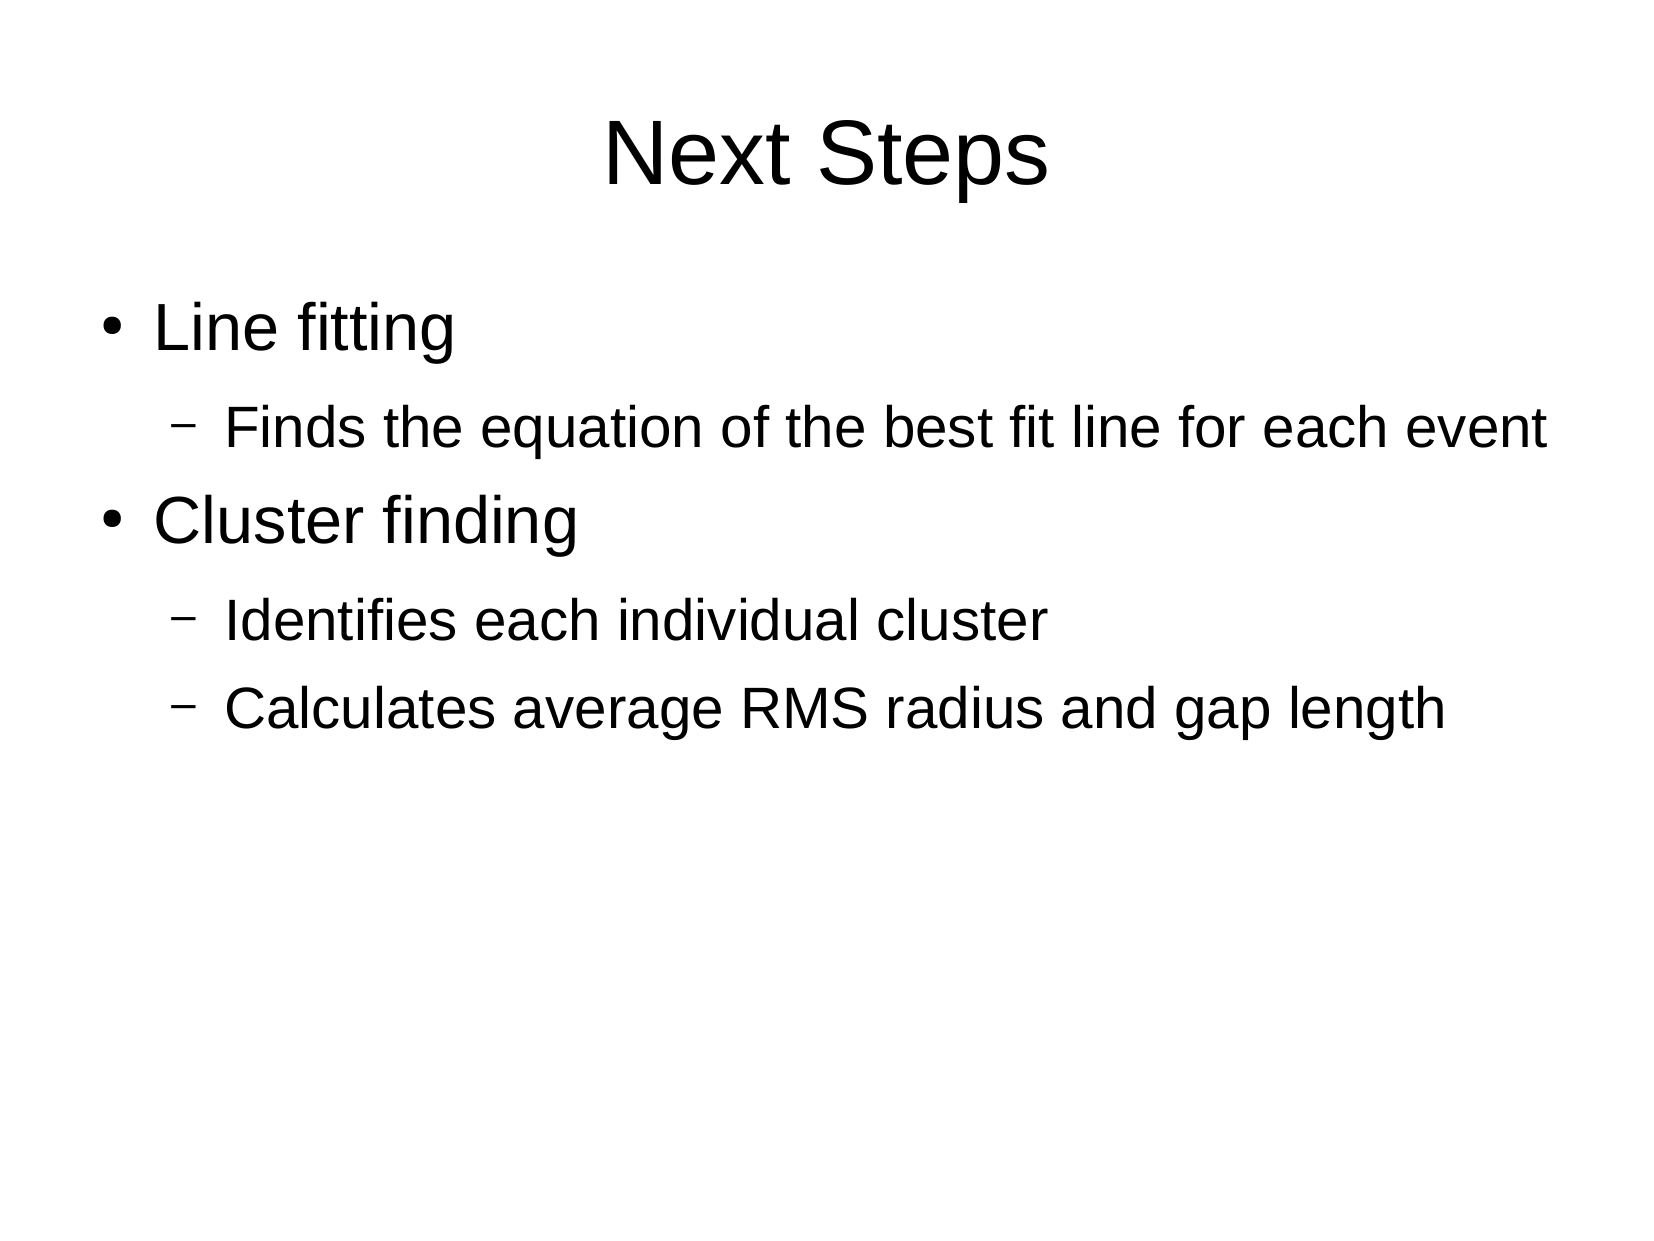

# Next Steps
Line fitting
Finds the equation of the best fit line for each event
Cluster finding
Identifies each individual cluster
Calculates average RMS radius and gap length